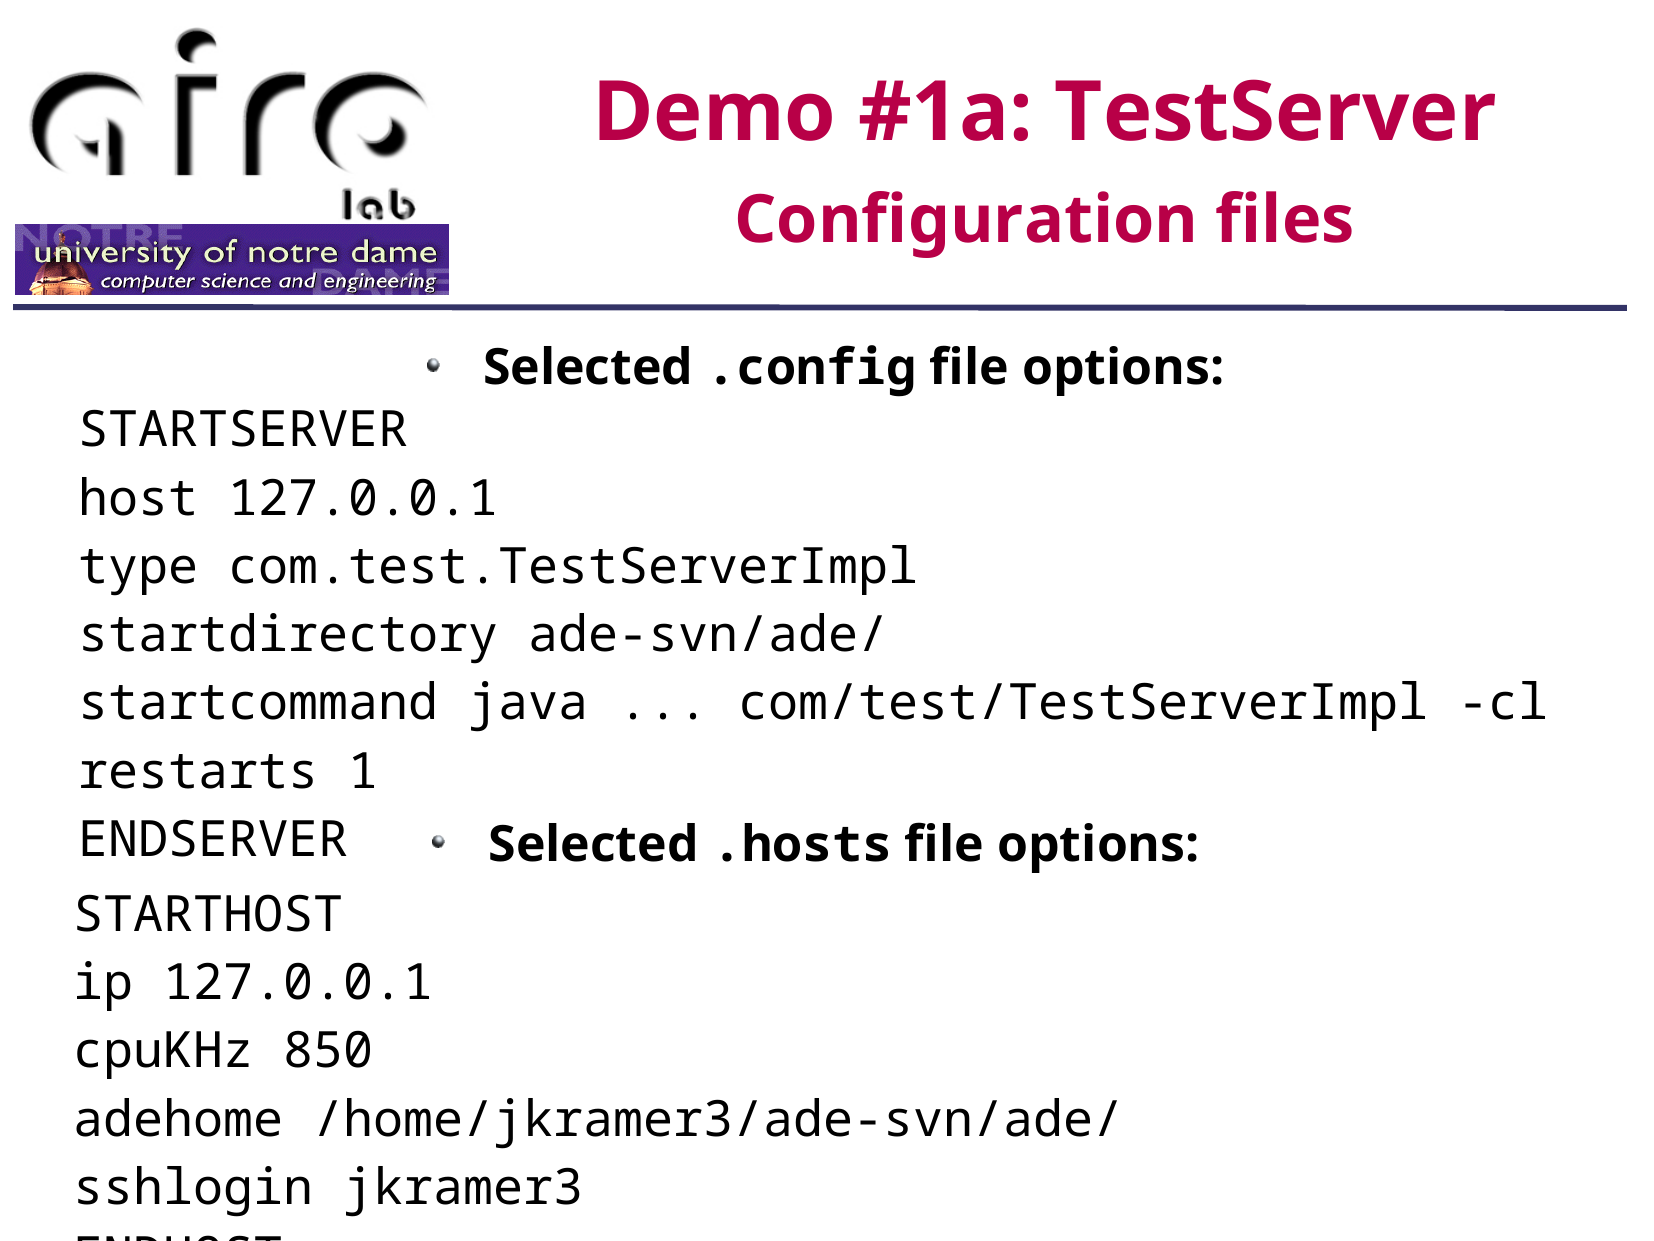

# Demo #1a: TestServer Configuration files
Selected .config file options:
STARTSERVER
host 127.0.0.1
type com.test.TestServerImpl
startdirectory ade-svn/ade/
startcommand java ... com/test/TestServerImpl -cl
restarts 1
ENDSERVER
Selected .hosts file options:
STARTHOST
ip 127.0.0.1
cpuKHz 850
adehome /home/jkramer3/ade-svn/ade/
sshlogin jkramer3
ENDHOST